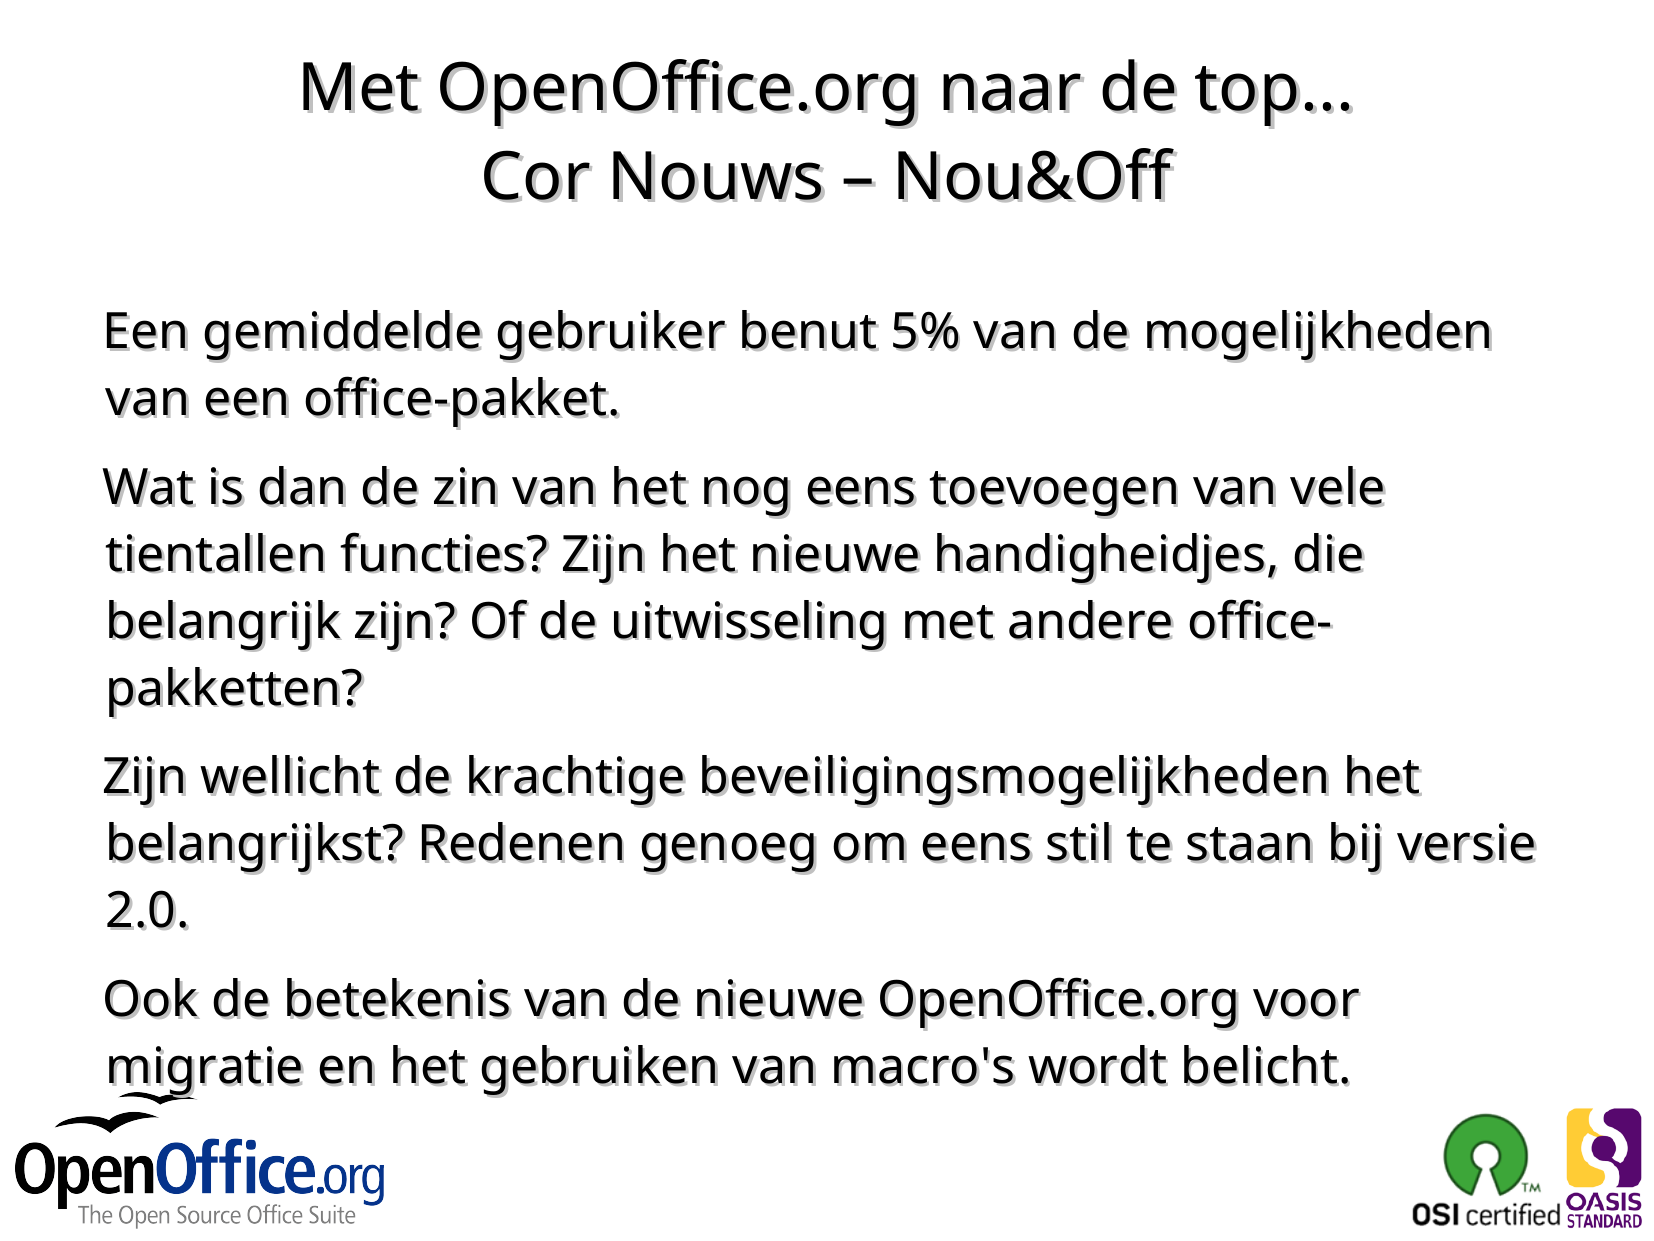

# Met OpenOffice.org naar de top... Cor Nouws – Nou&Off
Een gemiddelde gebruiker benut 5% van de mogelijkheden van een office-pakket.
Wat is dan de zin van het nog eens toevoegen van vele tientallen functies? Zijn het nieuwe handigheidjes, die belangrijk zijn? Of de uitwisseling met andere office-pakketten?
Zijn wellicht de krachtige beveiligingsmogelijkheden het belangrijkst? Redenen genoeg om eens stil te staan bij versie 2.0.
Ook de betekenis van de nieuwe OpenOffice.org voor migratie en het gebruiken van macro's wordt belicht.